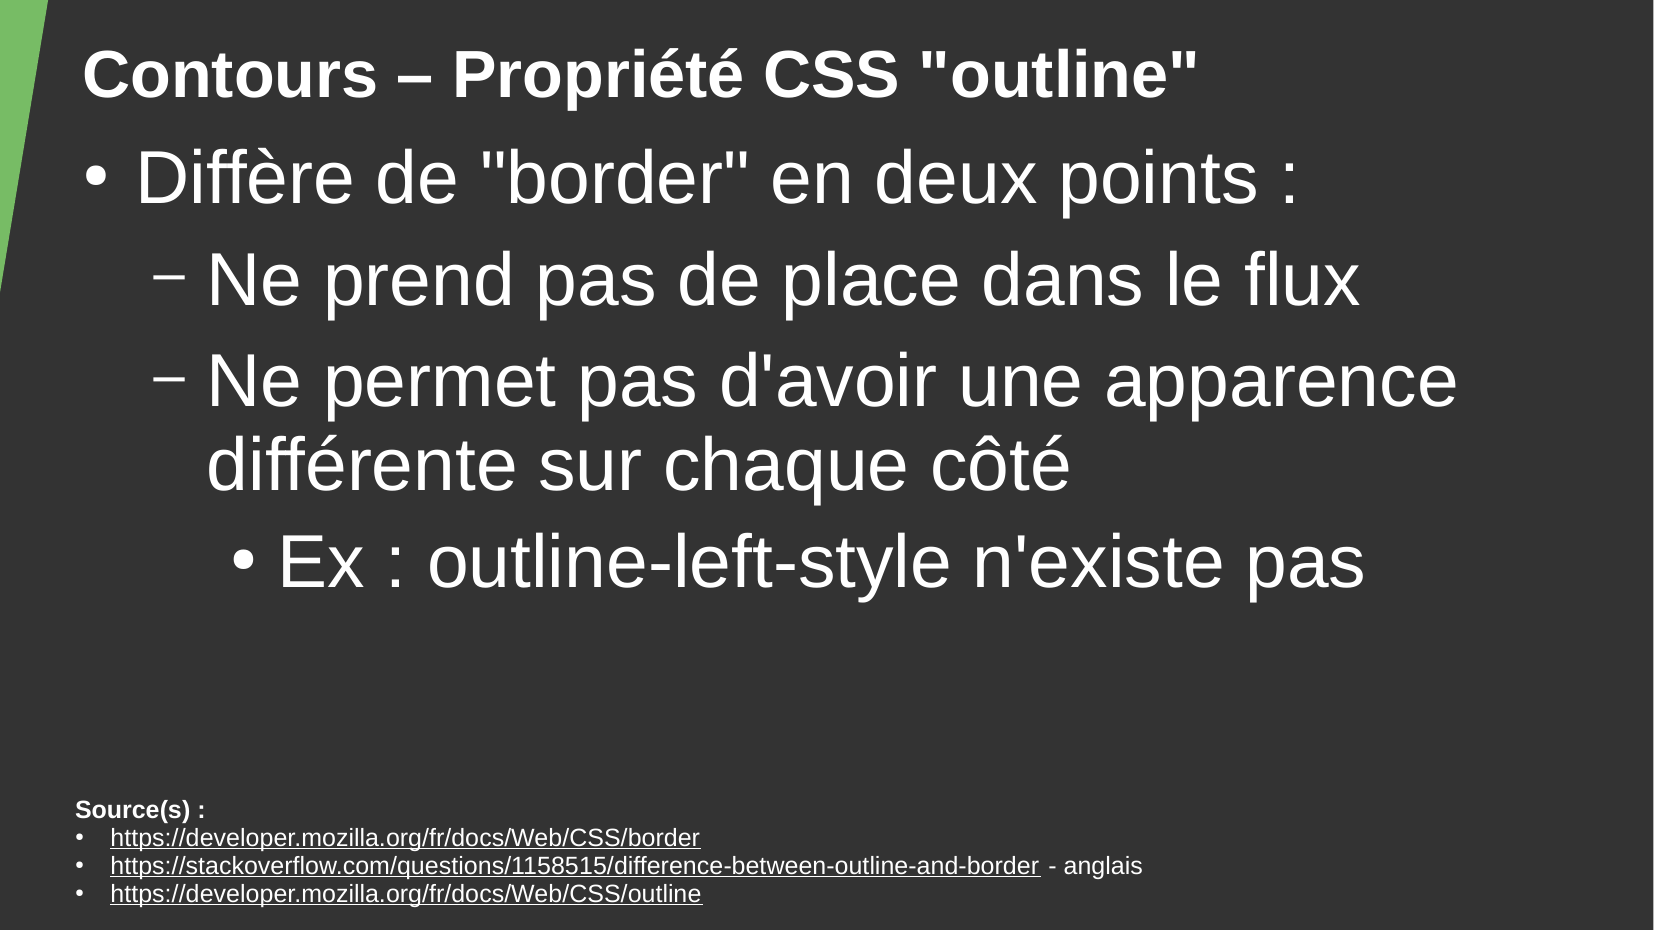

# Contours – Propriété CSS "outline"
Diffère de "border" en deux points :
Ne prend pas de place dans le flux
Ne permet pas d'avoir une apparence différente sur chaque côté
Ex : outline-left-style n'existe pas
Source(s) :
https://developer.mozilla.org/fr/docs/Web/CSS/border
https://stackoverflow.com/questions/1158515/difference-between-outline-and-border - anglais
https://developer.mozilla.org/fr/docs/Web/CSS/outline